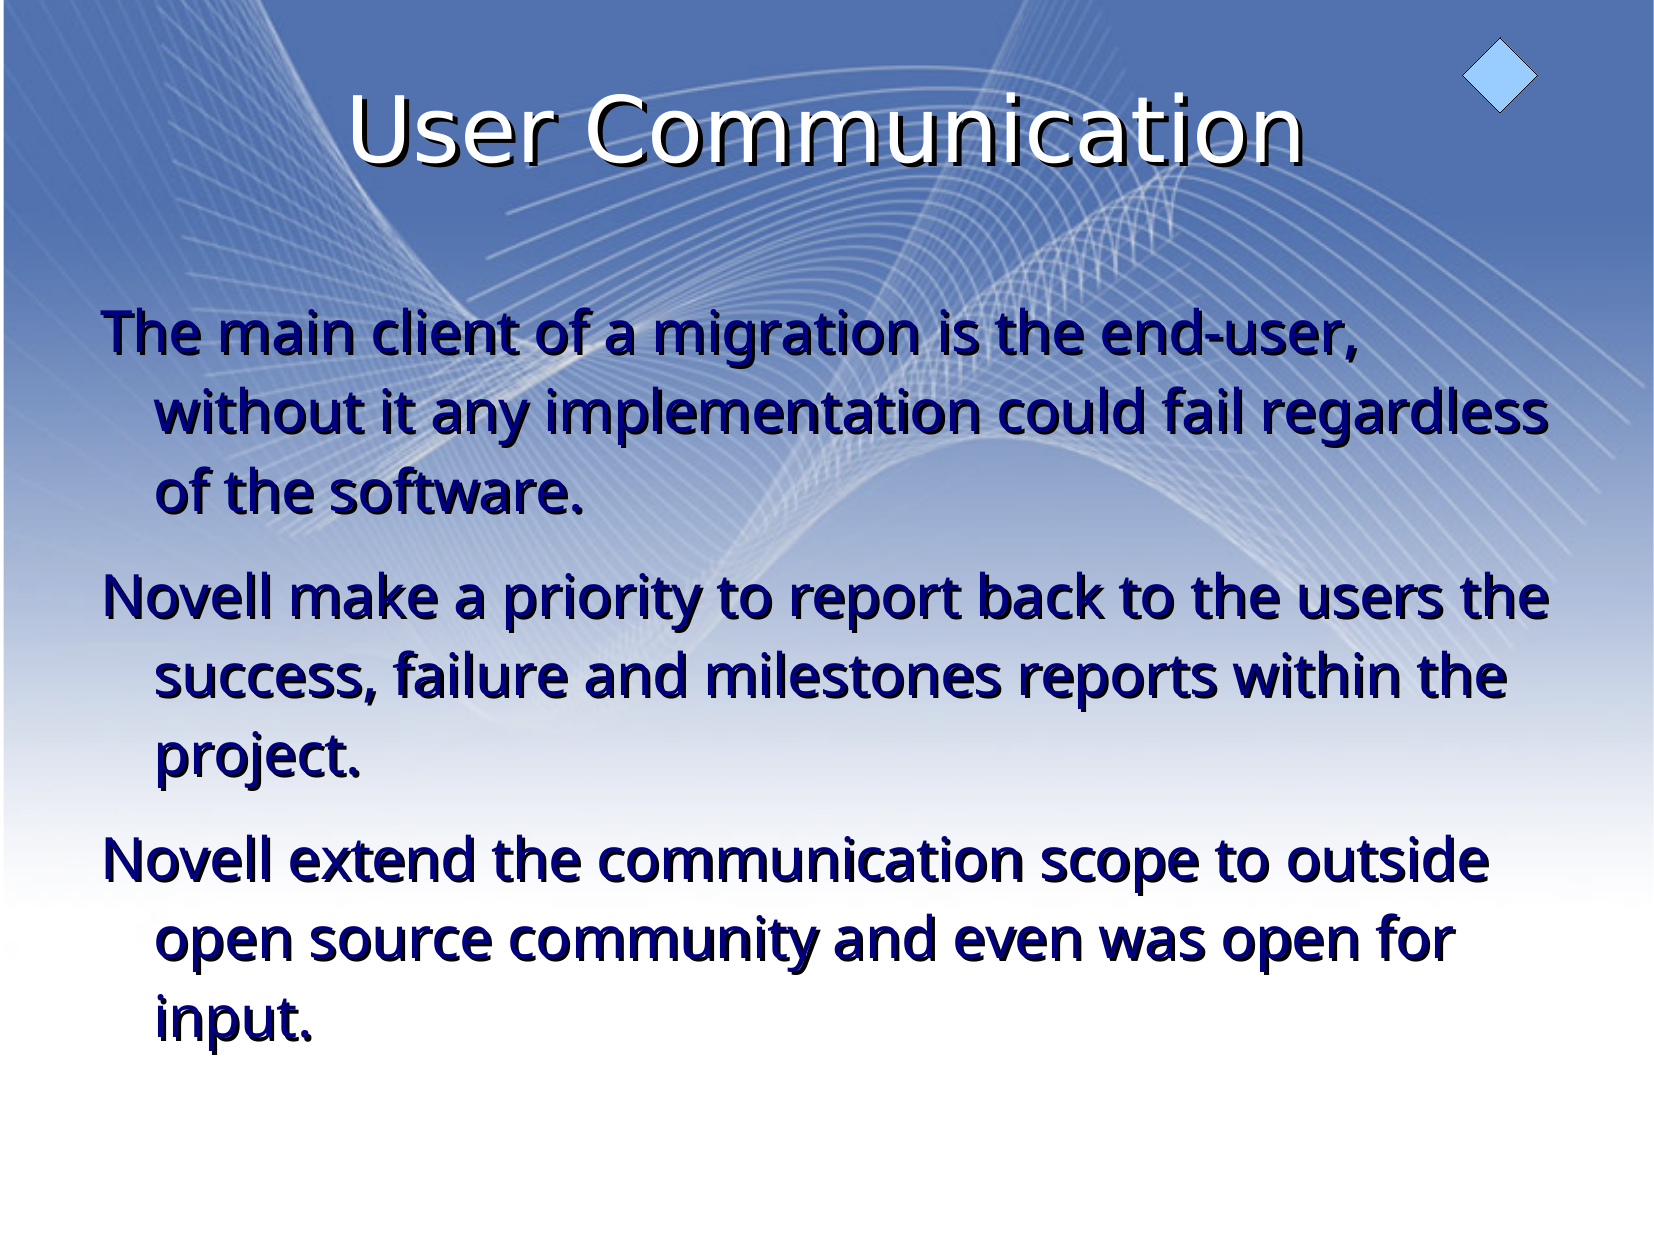

# User Communication
The main client of a migration is the end-user, without it any implementation could fail regardless of the software.
Novell make a priority to report back to the users the success, failure and milestones reports within the project.
Novell extend the communication scope to outside open source community and even was open for input.